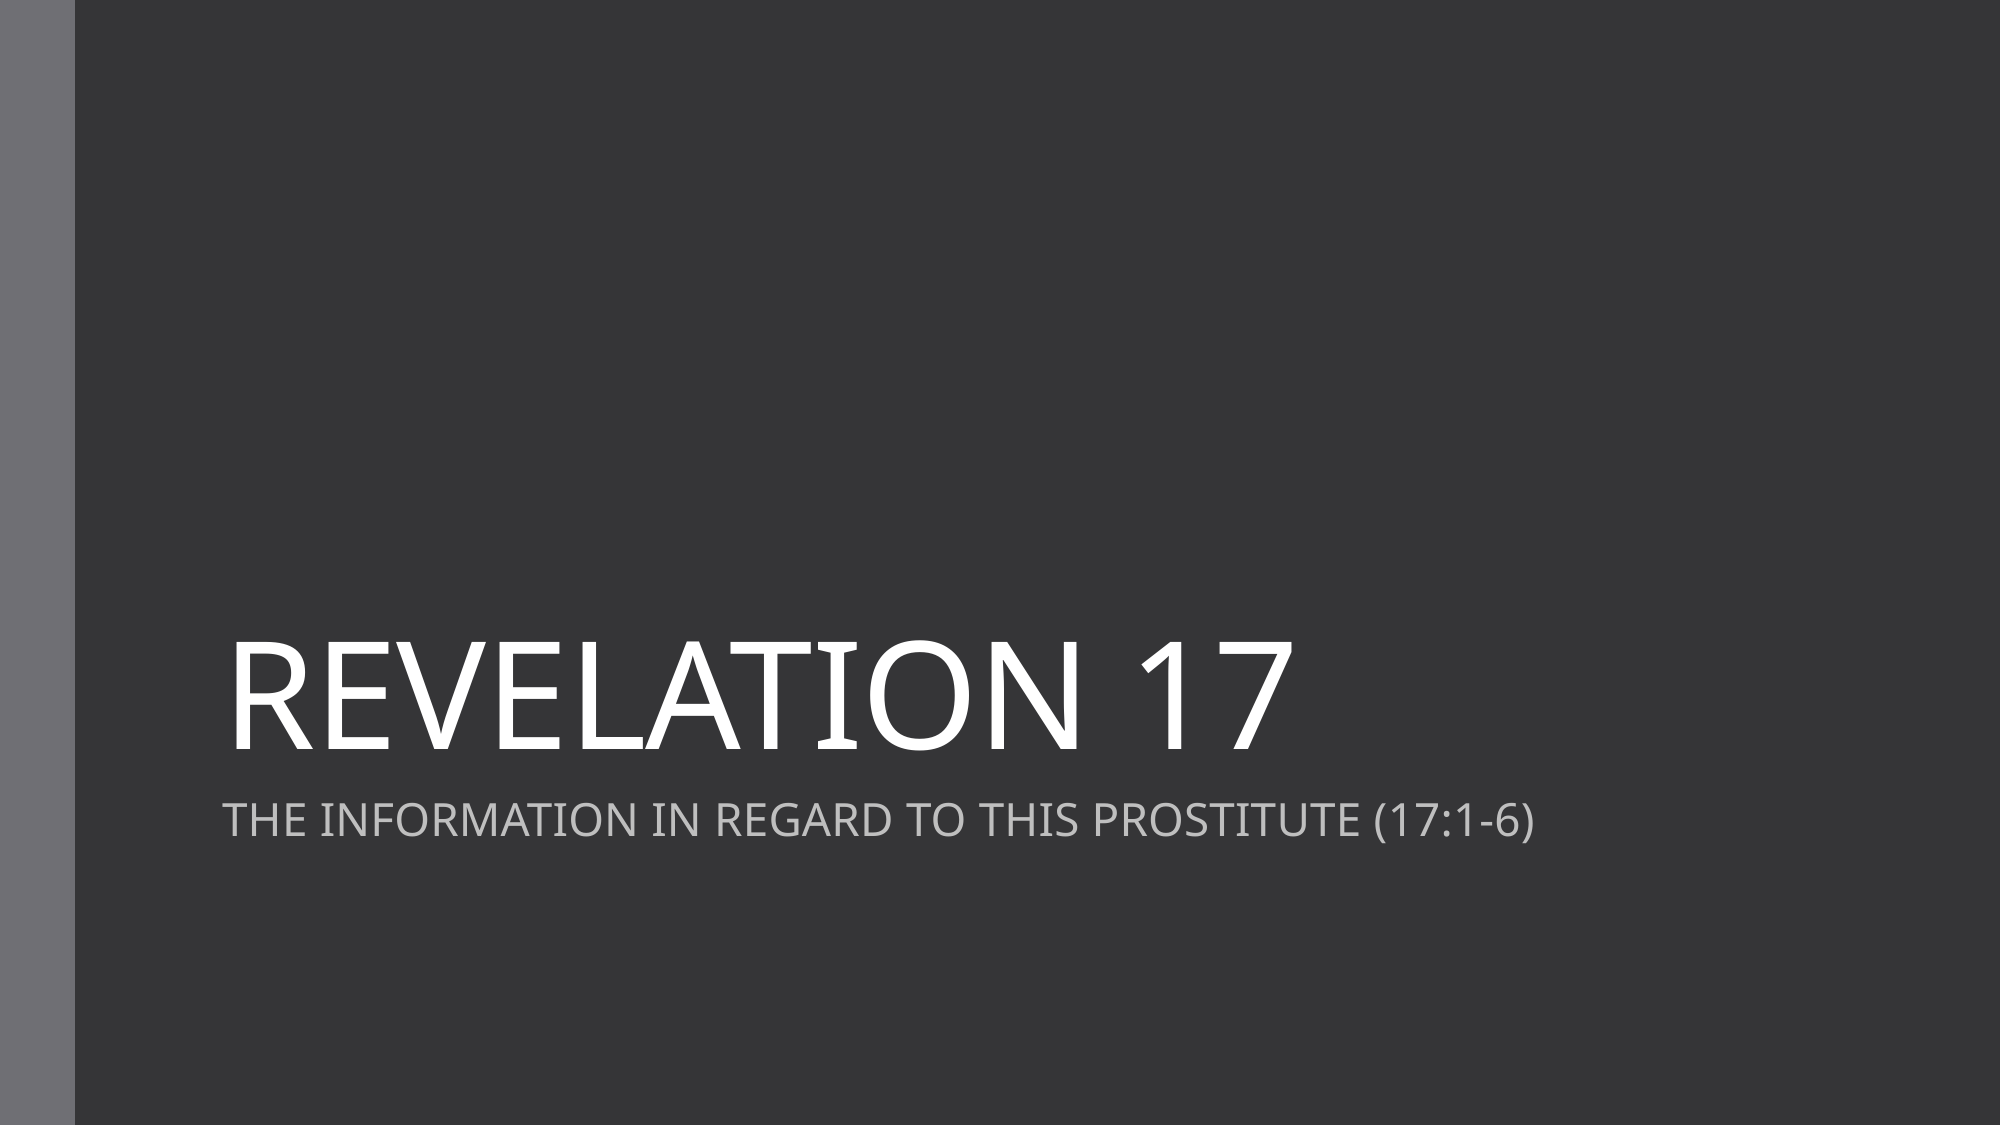

# REVELATION 17
THE INFORMATION IN REGARD TO THIS PROSTITUTE (17:1-6)